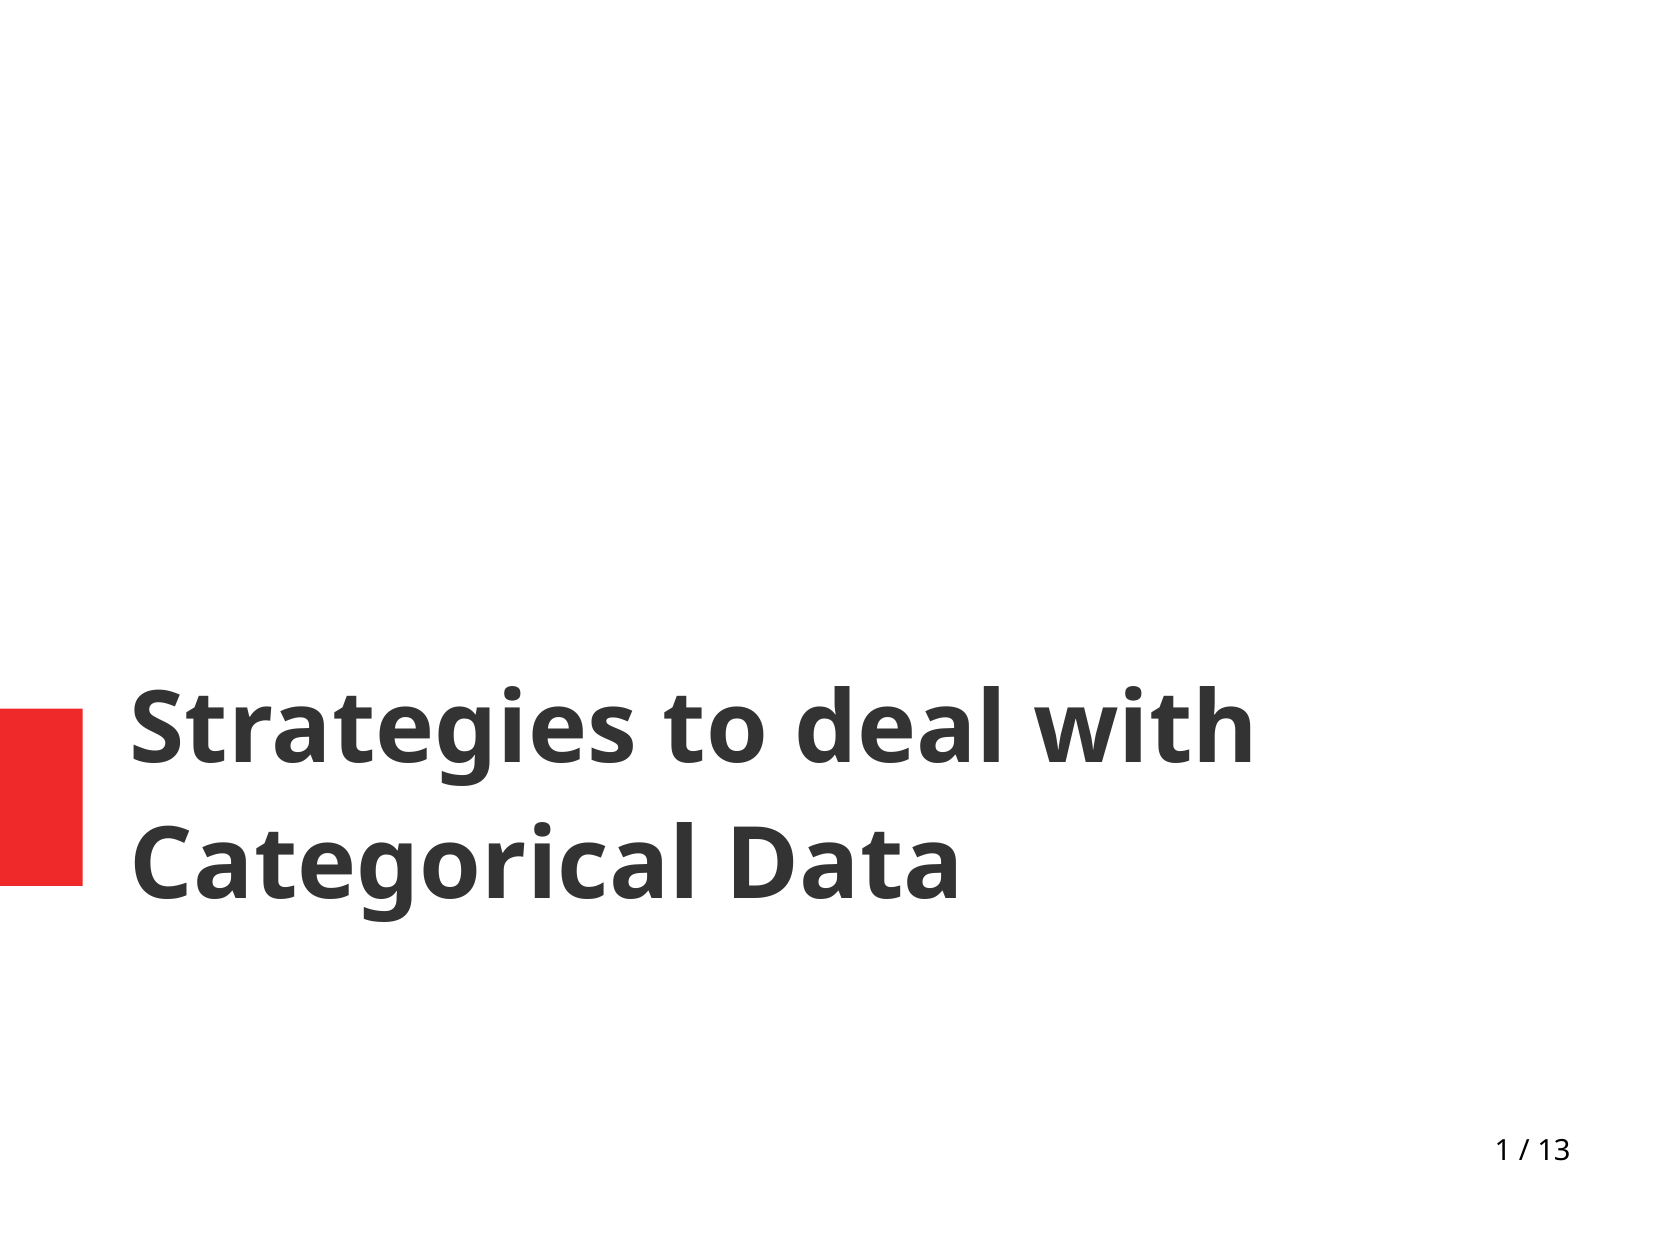

# Strategies to deal with Categorical Data
1